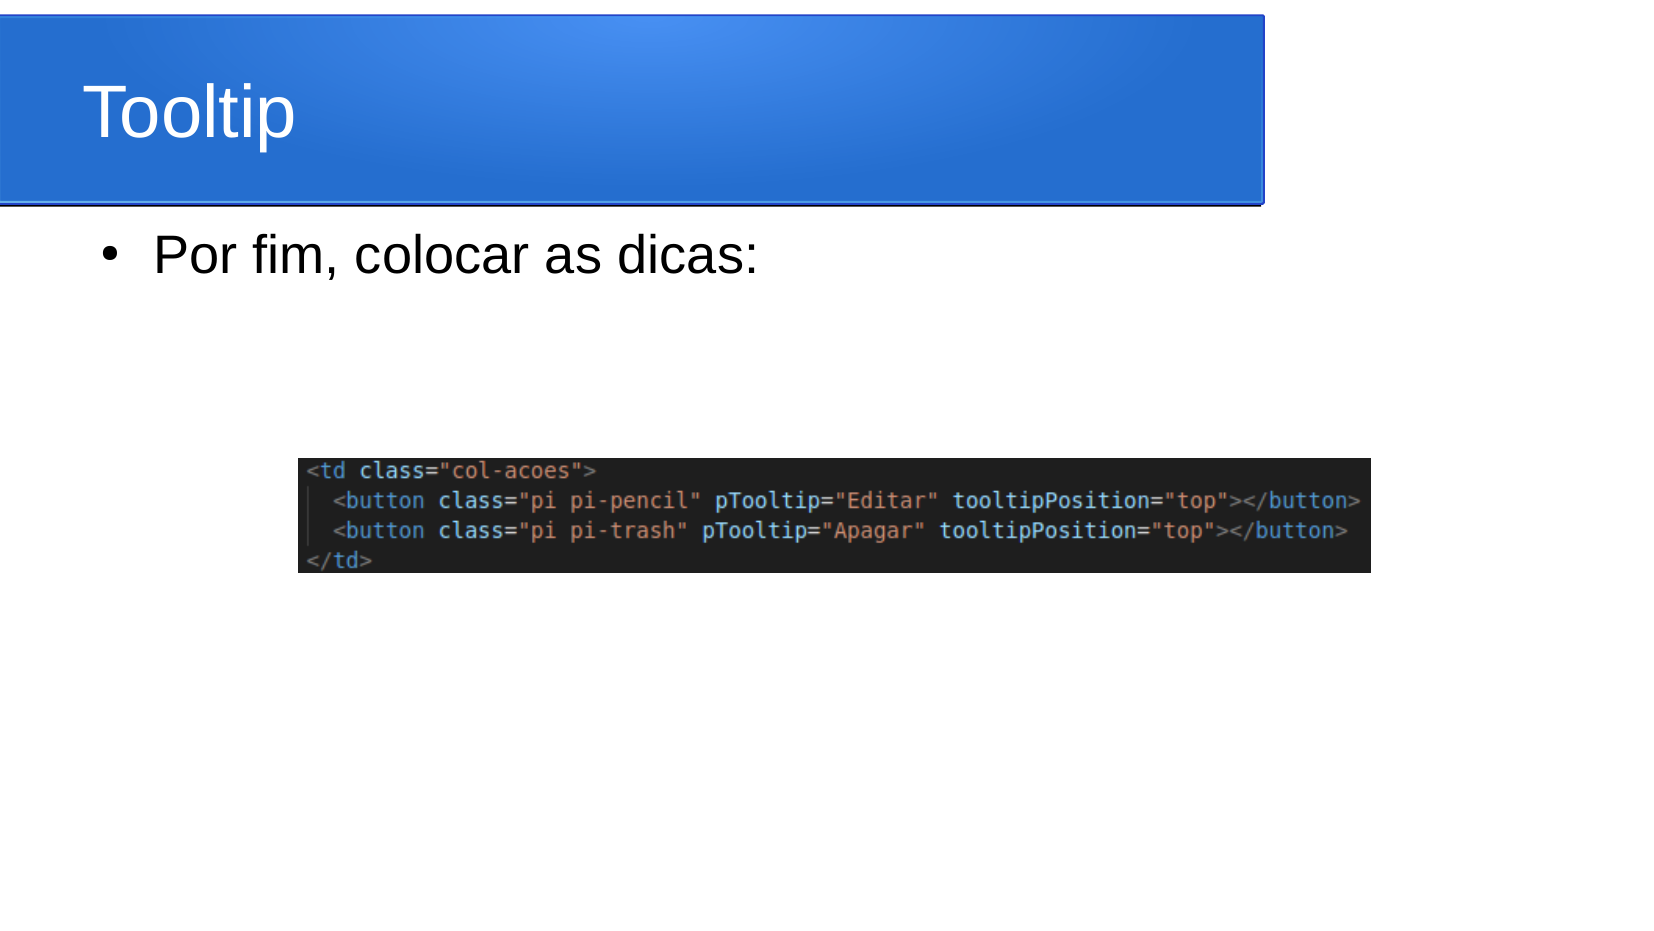

# Tooltip
Por fim, colocar as dicas: